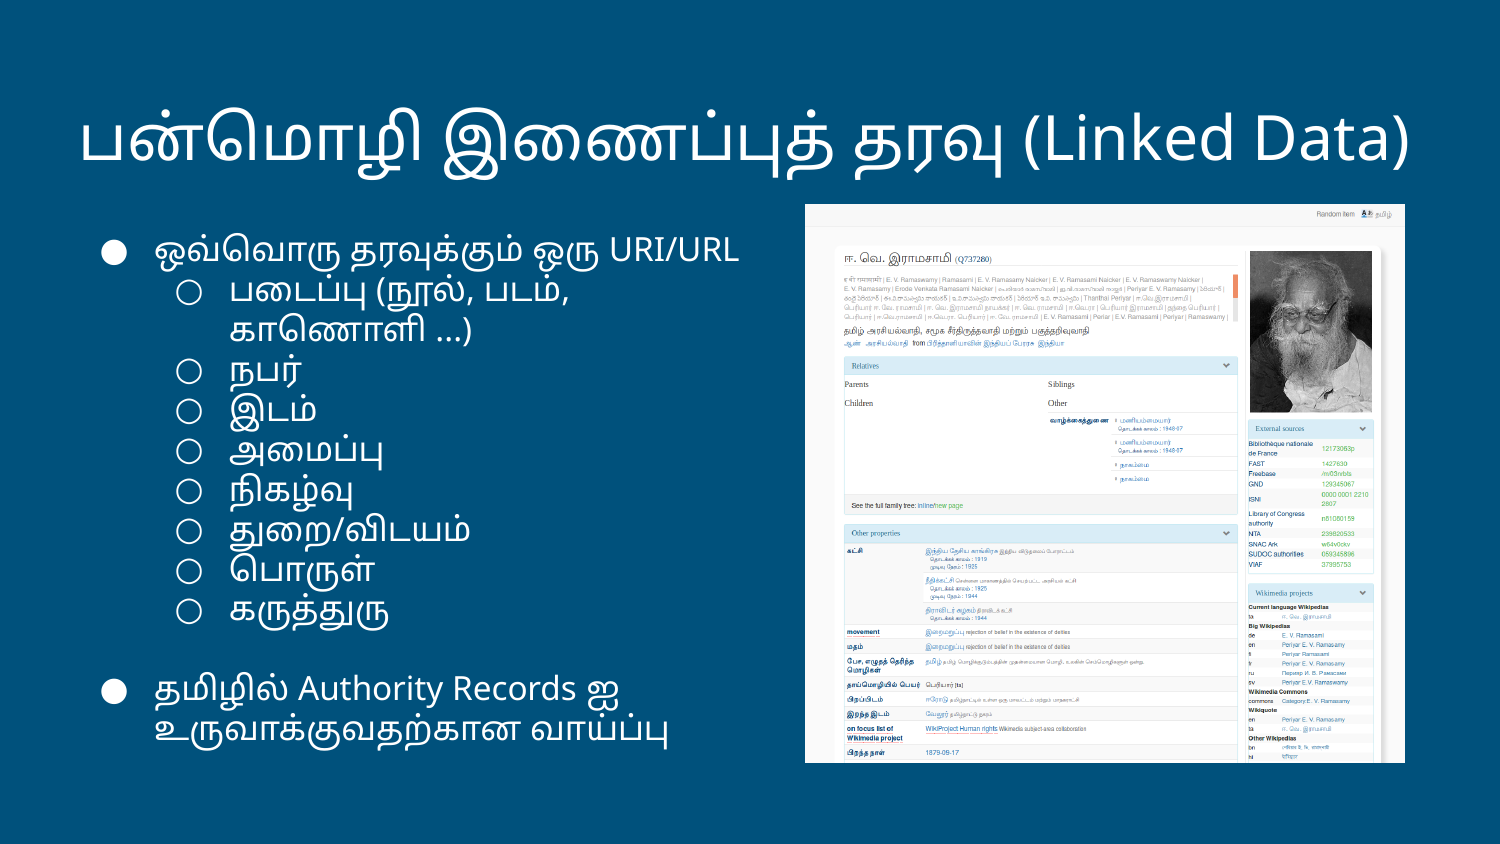

# பன்மொழி இணைப்புத் தரவு (Linked Data)
ஒவ்வொரு தரவுக்கும் ஒரு URI/URL
படைப்பு (நூல், படம், காணொளி ...)
நபர்
இடம்
அமைப்பு
நிகழ்வு
துறை/விடயம்
பொருள்
கருத்துரு
தமிழில் Authority Records ஐ உருவாக்குவதற்கான வாய்ப்பு